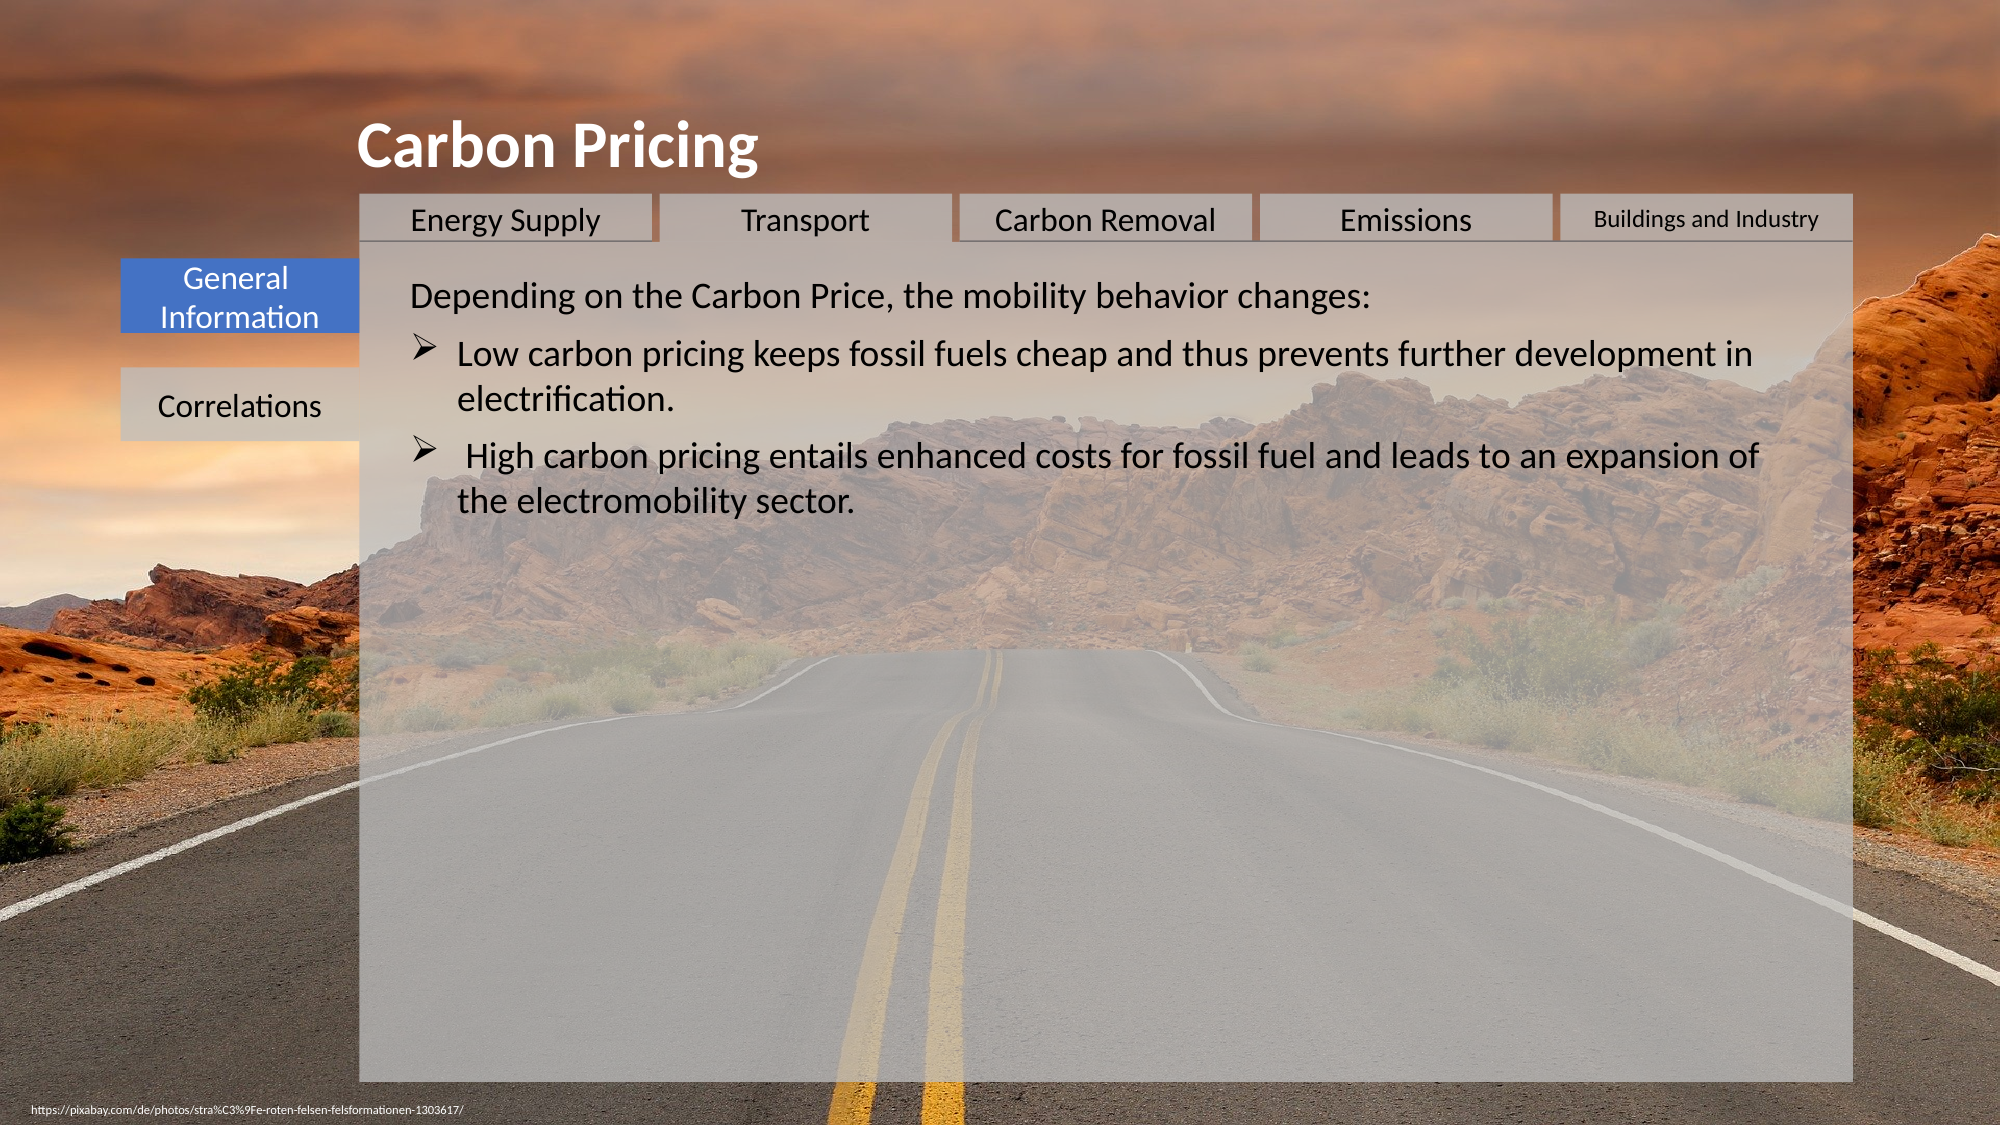

Carbon Pricing
Energy Supply
Transport
Carbon Removal
Emissions
Buildings and Industry
General
Information
Depending on the Carbon Price, the mobility behavior changes:
Low carbon pricing keeps fossil fuels cheap and thus prevents further development in electrification.
 High carbon pricing entails enhanced costs for fossil fuel and leads to an expansion of the electromobility sector.
Correlations
https://pixabay.com/de/photos/stra%C3%9Fe-roten-felsen-felsformationen-1303617/